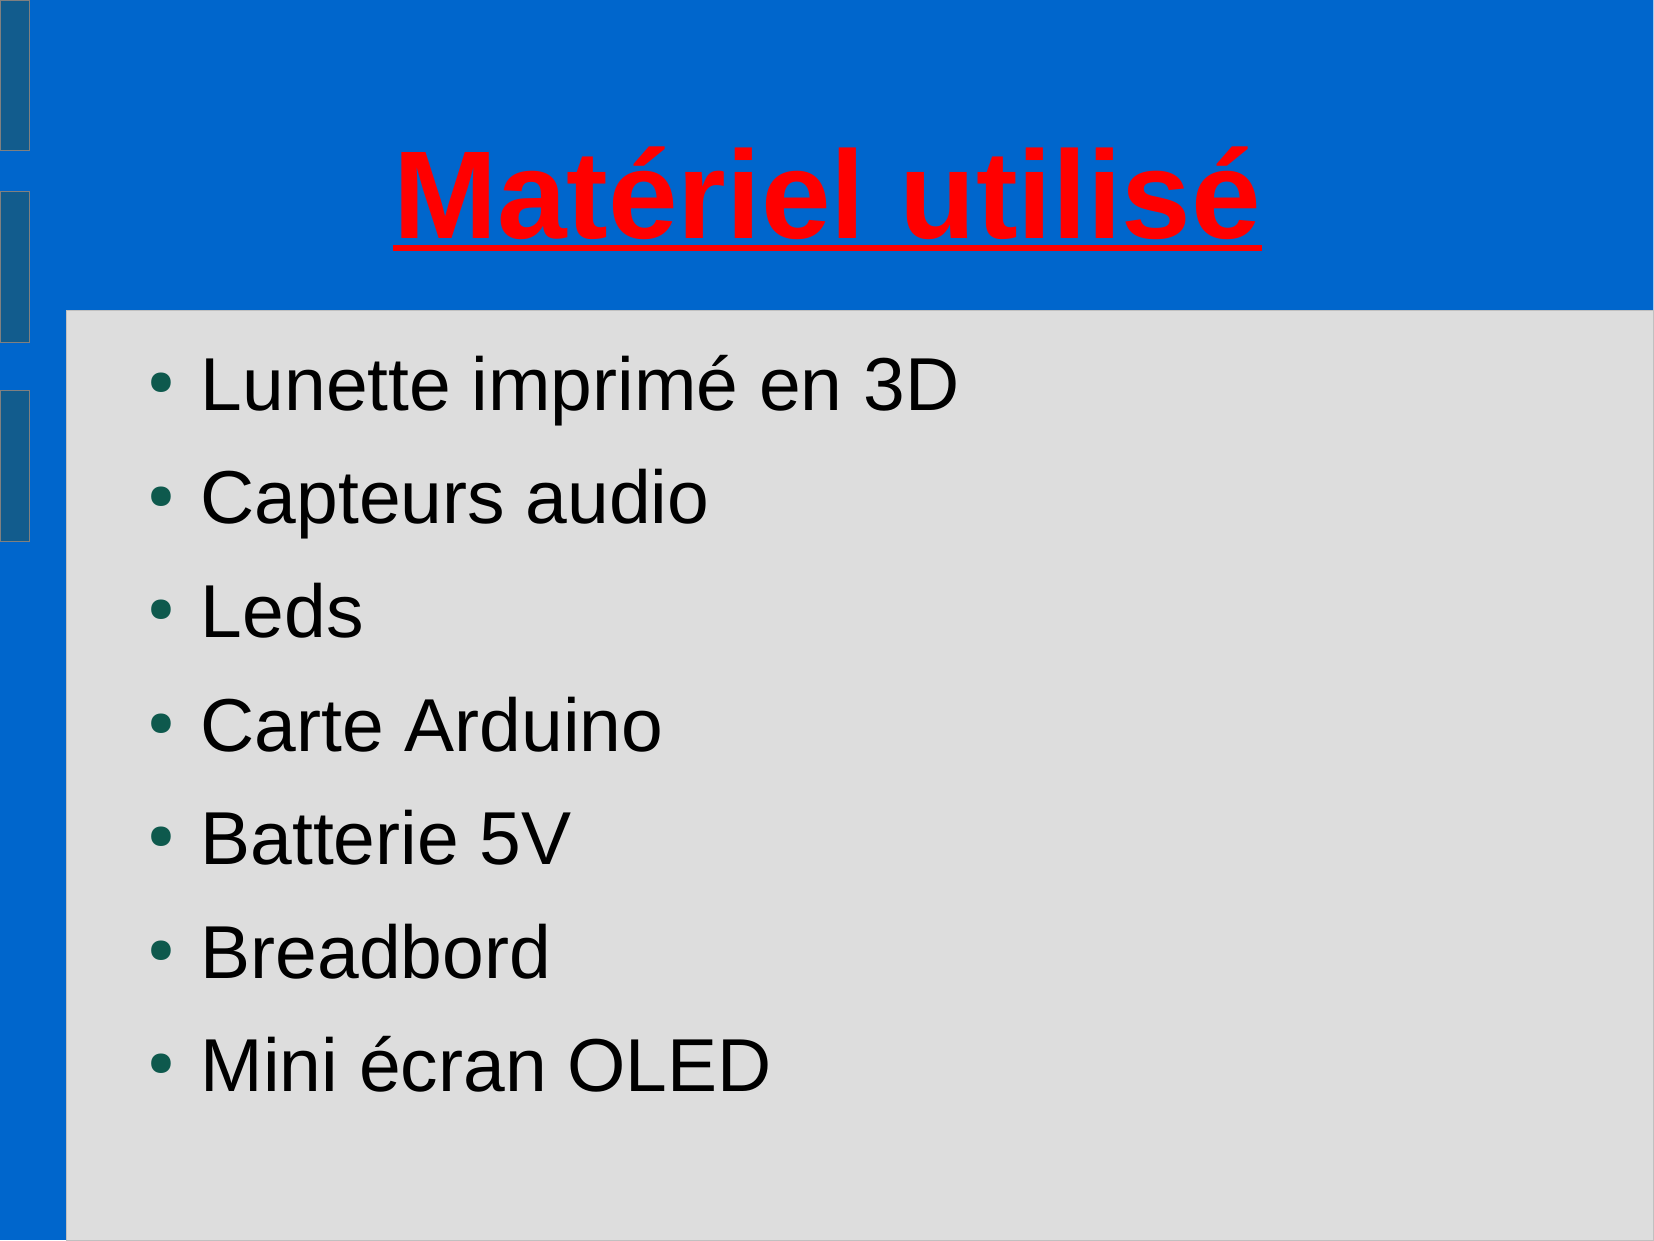

# Matériel utilisé
Lunette imprimé en 3D
Capteurs audio
Leds
Carte Arduino
Batterie 5V
Breadbord
Mini écran OLED